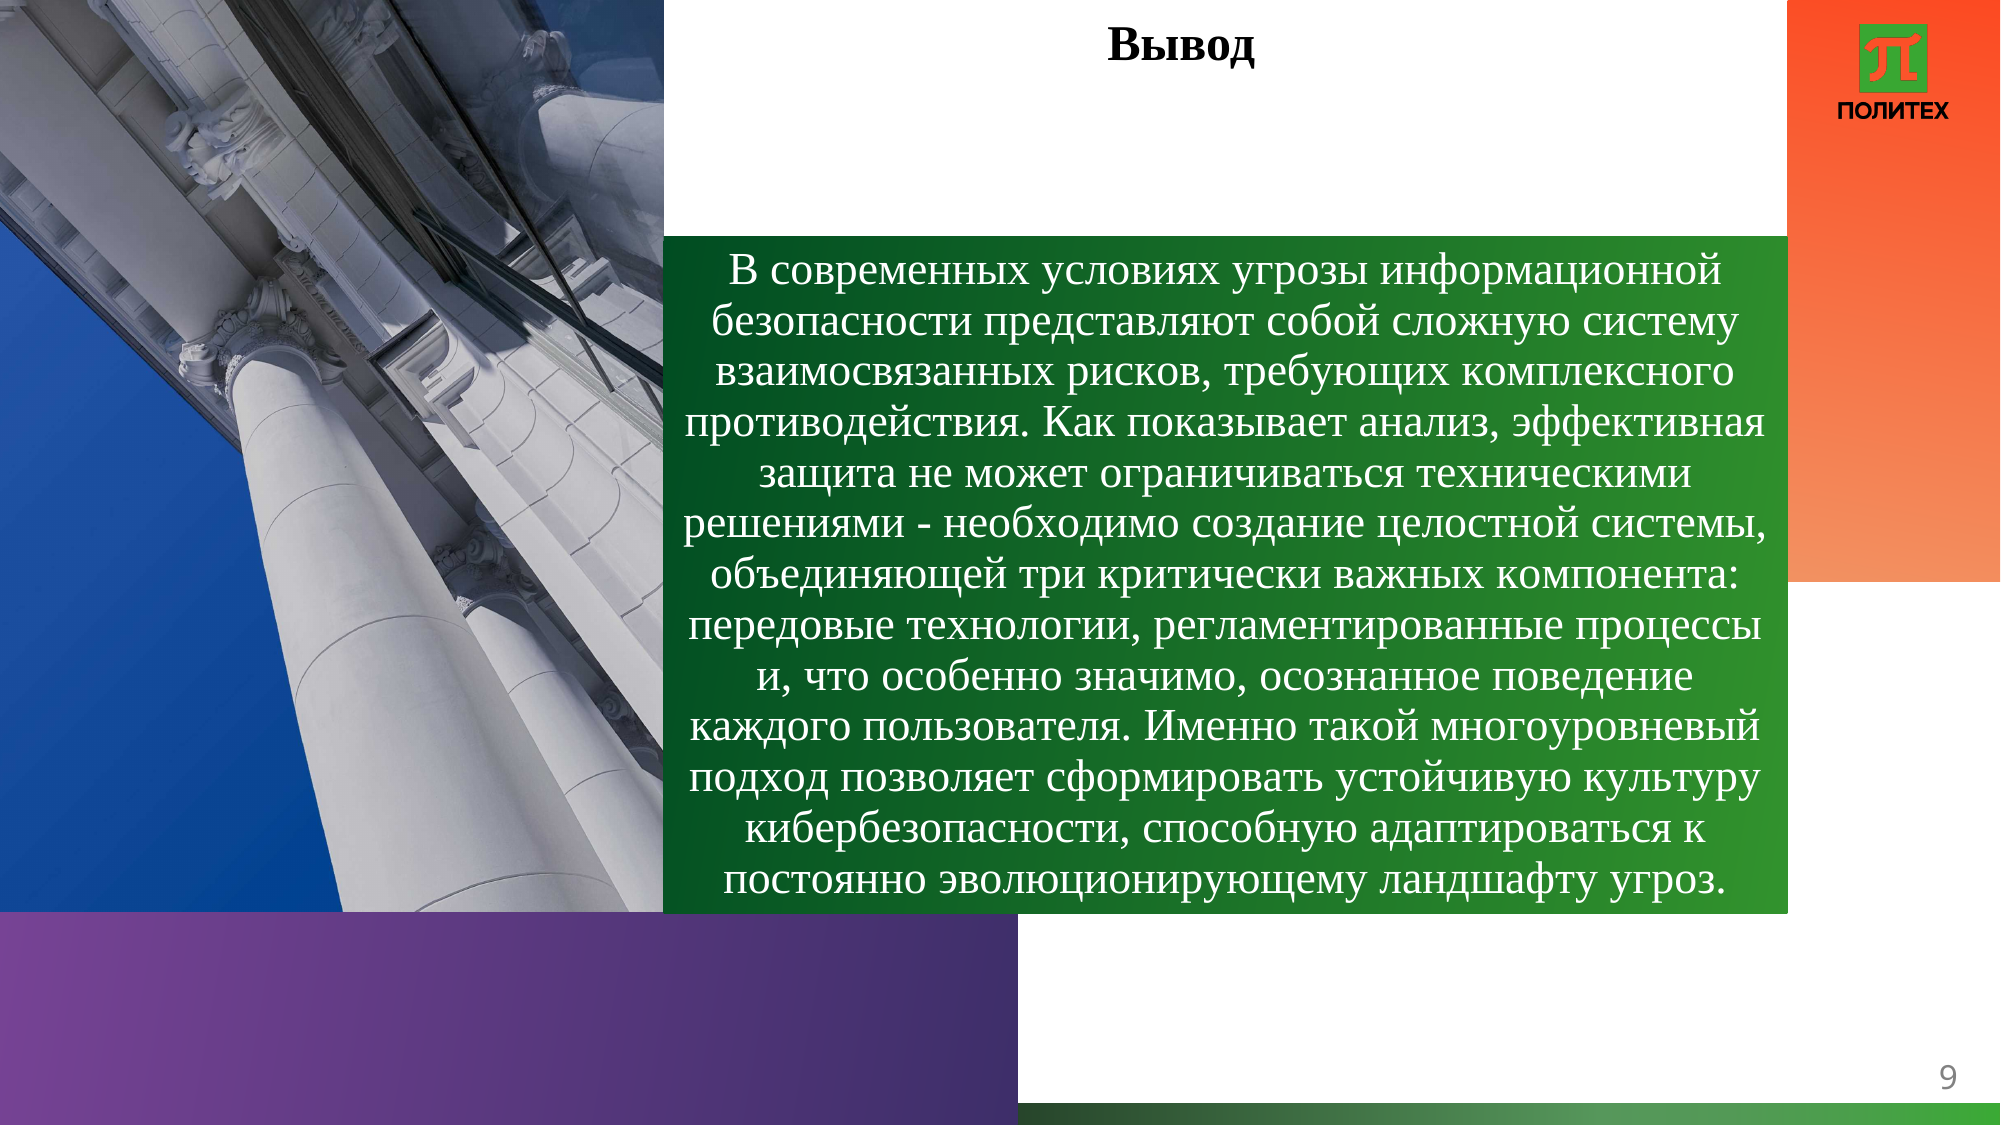

Вывод
В современных условиях угрозы информационной безопасности представляют собой сложную систему взаимосвязанных рисков, требующих комплексного противодействия. Как показывает анализ, эффективная защита не может ограничиваться техническими решениями - необходимо создание целостной системы, объединяющей три критически важных компонента: передовые технологии, регламентированные процессы и, что особенно значимо, осознанное поведение каждого пользователя. Именно такой многоуровневый подход позволяет сформировать устойчивую культуру кибербезопасности, способную адаптироваться к постоянно эволюционирующему ландшафту угроз.
9